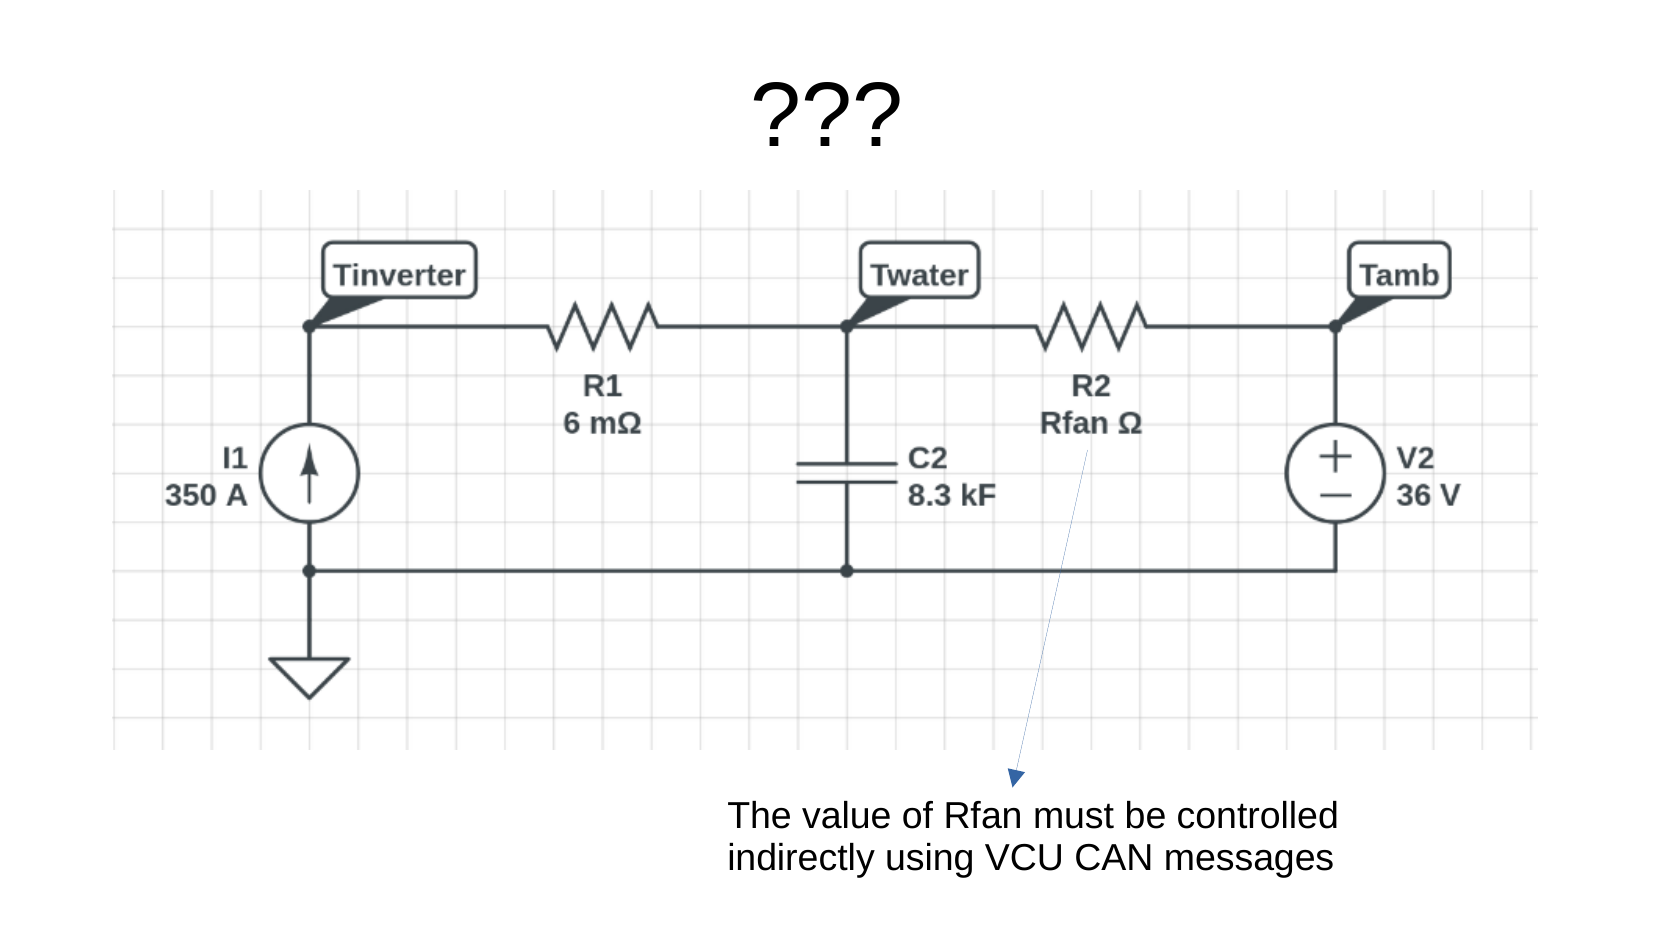

# ???
The value of Rfan must be controlled indirectly using VCU CAN messages